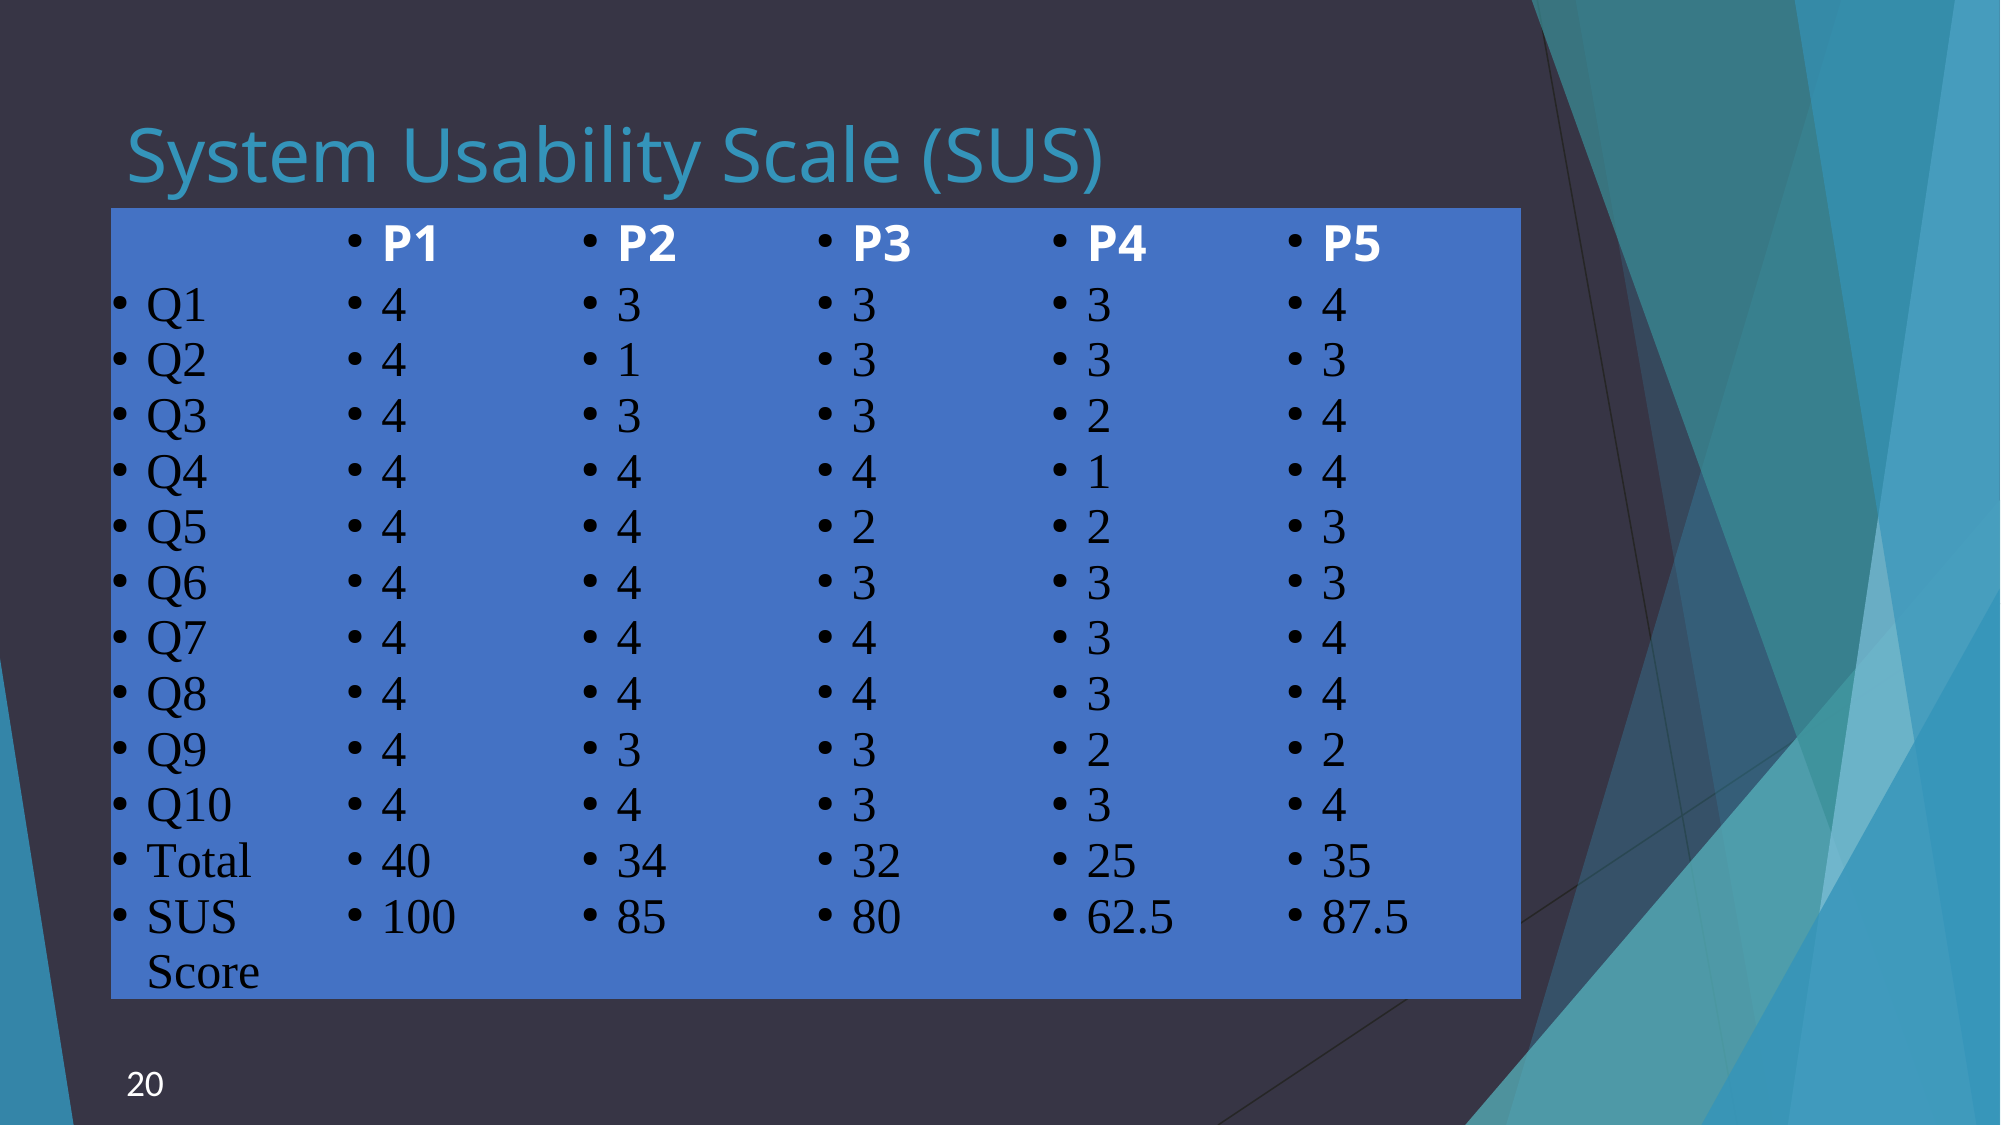

# System Usability Scale (SUS)
| | P1 | P2 | P3 | P4 | P5 |
| --- | --- | --- | --- | --- | --- |
| Q1 | 4 | 3 | 3 | 3 | 4 |
| Q2 | 4 | 1 | 3 | 3 | 3 |
| Q3 | 4 | 3 | 3 | 2 | 4 |
| Q4 | 4 | 4 | 4 | 1 | 4 |
| Q5 | 4 | 4 | 2 | 2 | 3 |
| Q6 | 4 | 4 | 3 | 3 | 3 |
| Q7 | 4 | 4 | 4 | 3 | 4 |
| Q8 | 4 | 4 | 4 | 3 | 4 |
| Q9 | 4 | 3 | 3 | 2 | 2 |
| Q10 | 4 | 4 | 3 | 3 | 4 |
| Total | 40 | 34 | 32 | 25 | 35 |
| SUS Score | 100 | 85 | 80 | 62.5 | 87.5 |
20